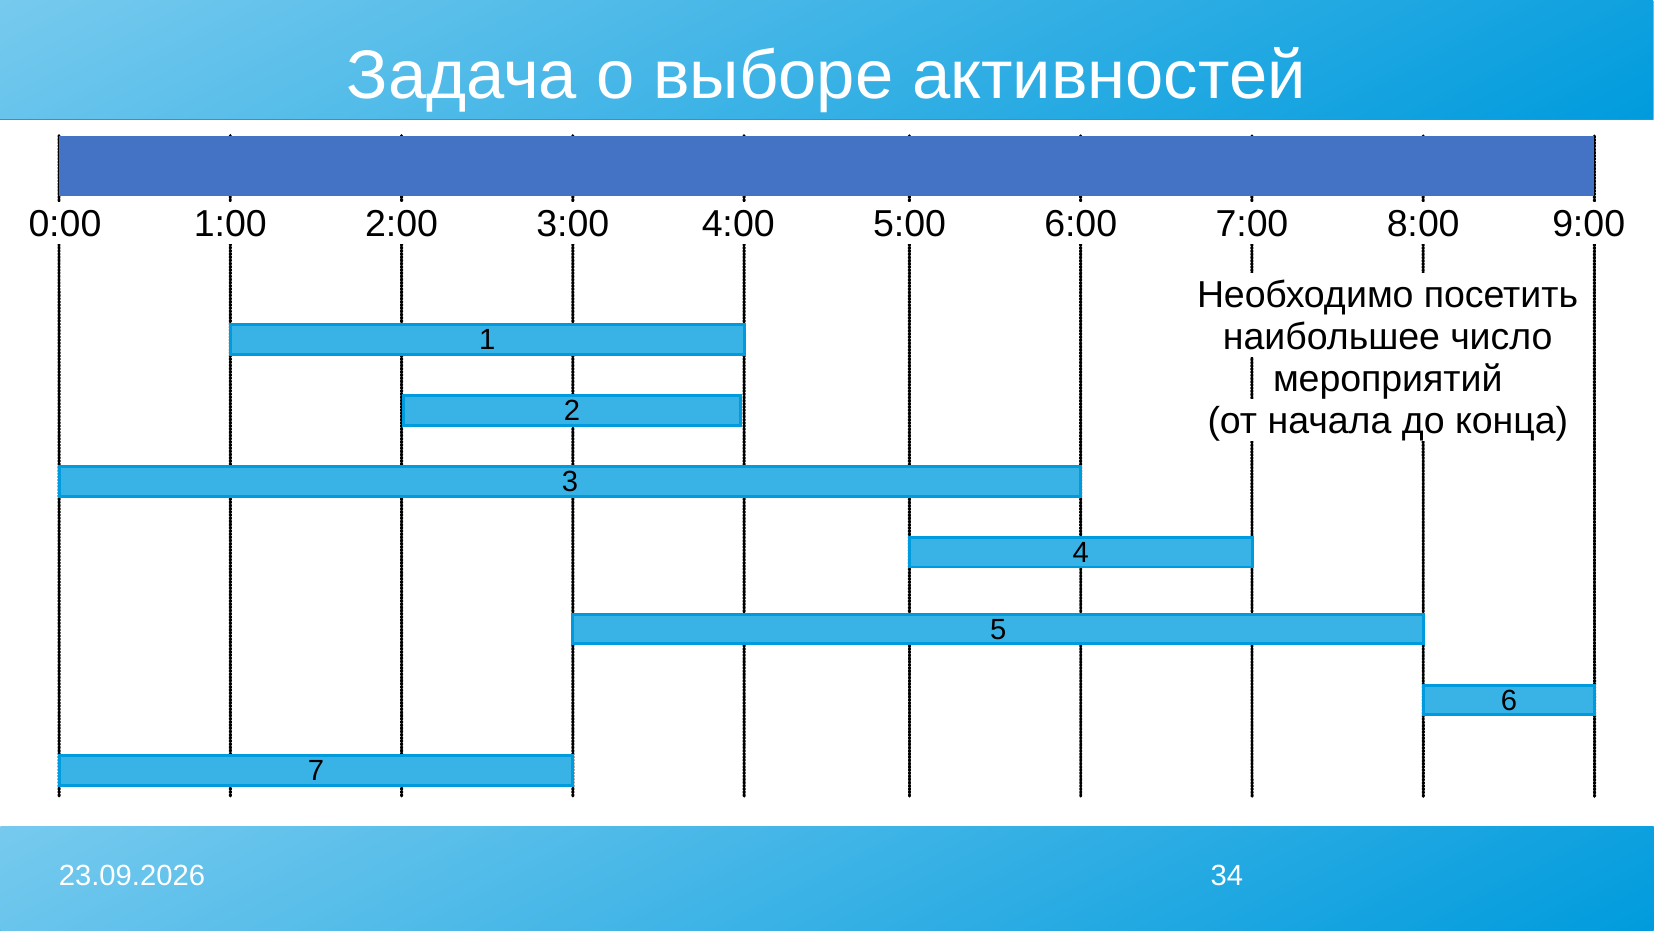

# Задача о выборе активностей
| | | | | | | | | |
| --- | --- | --- | --- | --- | --- | --- | --- | --- |
0:00
1:00
2:00
3:00
4:00
5:00
6:00
7:00
8:00
9:00
Необходимо посетить
наибольшее число
мероприятий
(от начала до конца)
1
2
3
4
5
6
7